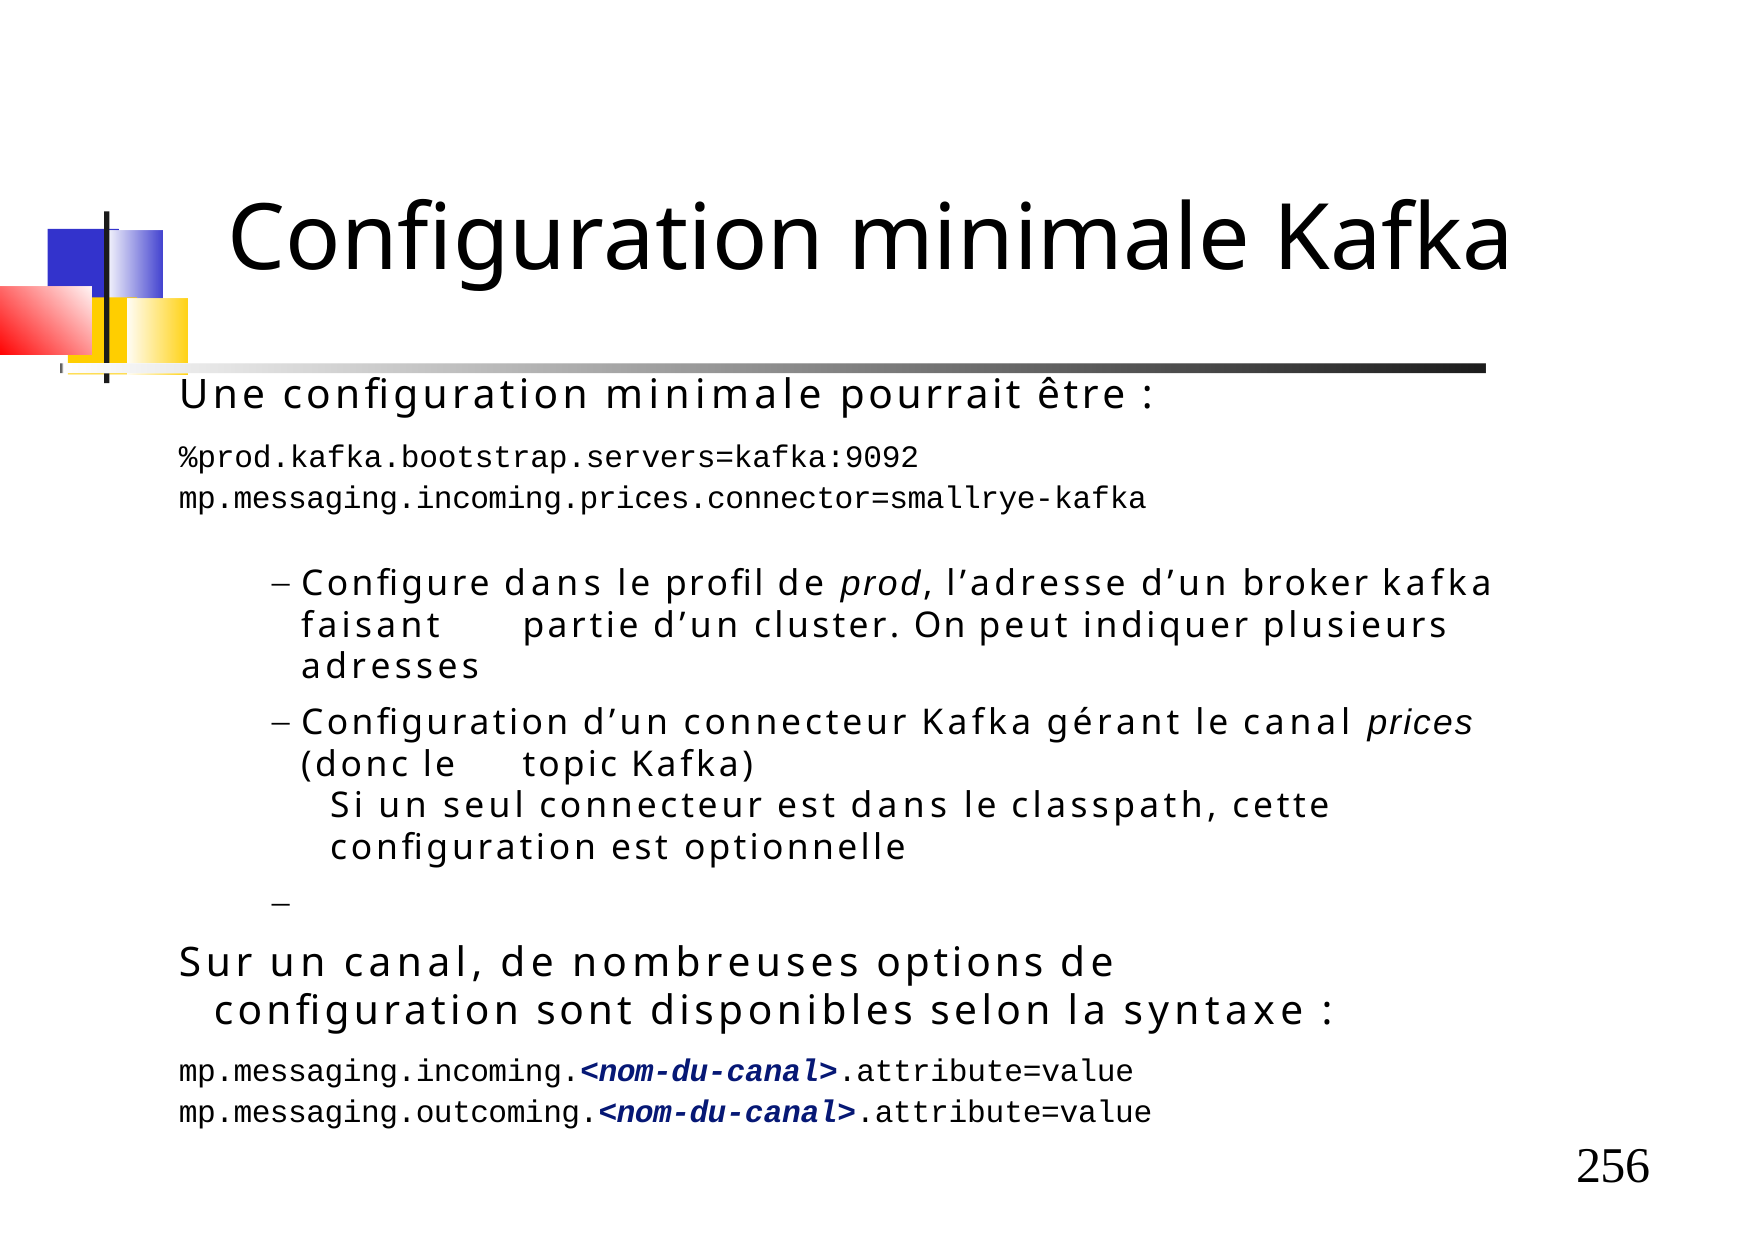

# Configuration minimale Kafka
Une configuration minimale pourrait être :
%prod.kafka.bootstrap.servers=kafka:9092 mp.messaging.incoming.prices.connector=smallrye-kafka
Configure dans le profil de prod, l’adresse d’un broker kafka faisant 	partie d’un cluster. On peut indiquer plusieurs adresses
Configuration d’un connecteur Kafka gérant le canal prices (donc le 	topic Kafka)
Si un seul connecteur est dans le classpath, cette configuration est optionnelle
–
Sur un canal, de nombreuses options de configuration sont disponibles selon la syntaxe :
mp.messaging.incoming.<nom-du-canal>.attribute=value mp.messaging.outcoming.<nom-du-canal>.attribute=value
256